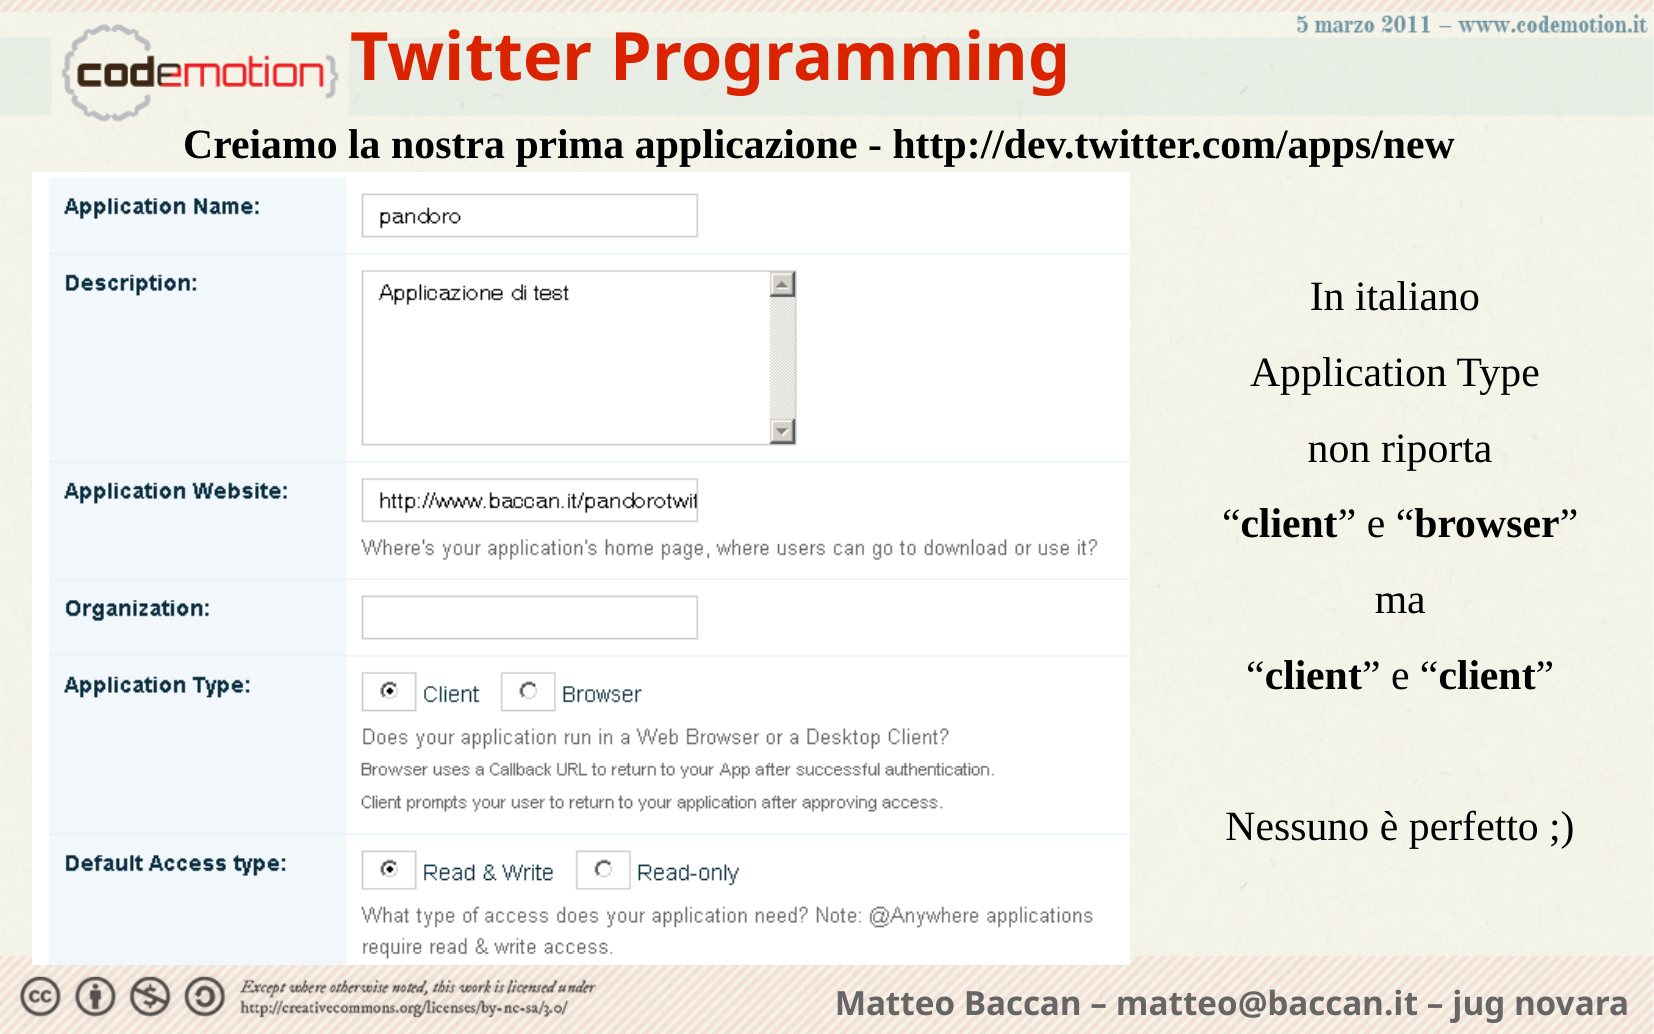

# Twitter Programming
Creiamo la nostra prima applicazione - http://dev.twitter.com/apps/new
In italiano
Application Type
non riporta
“client” e “browser”
ma
“client” e “client”
Nessuno è perfetto ;)
26
Twitter Programming - Matteo Baccan - matteo@baccan.it